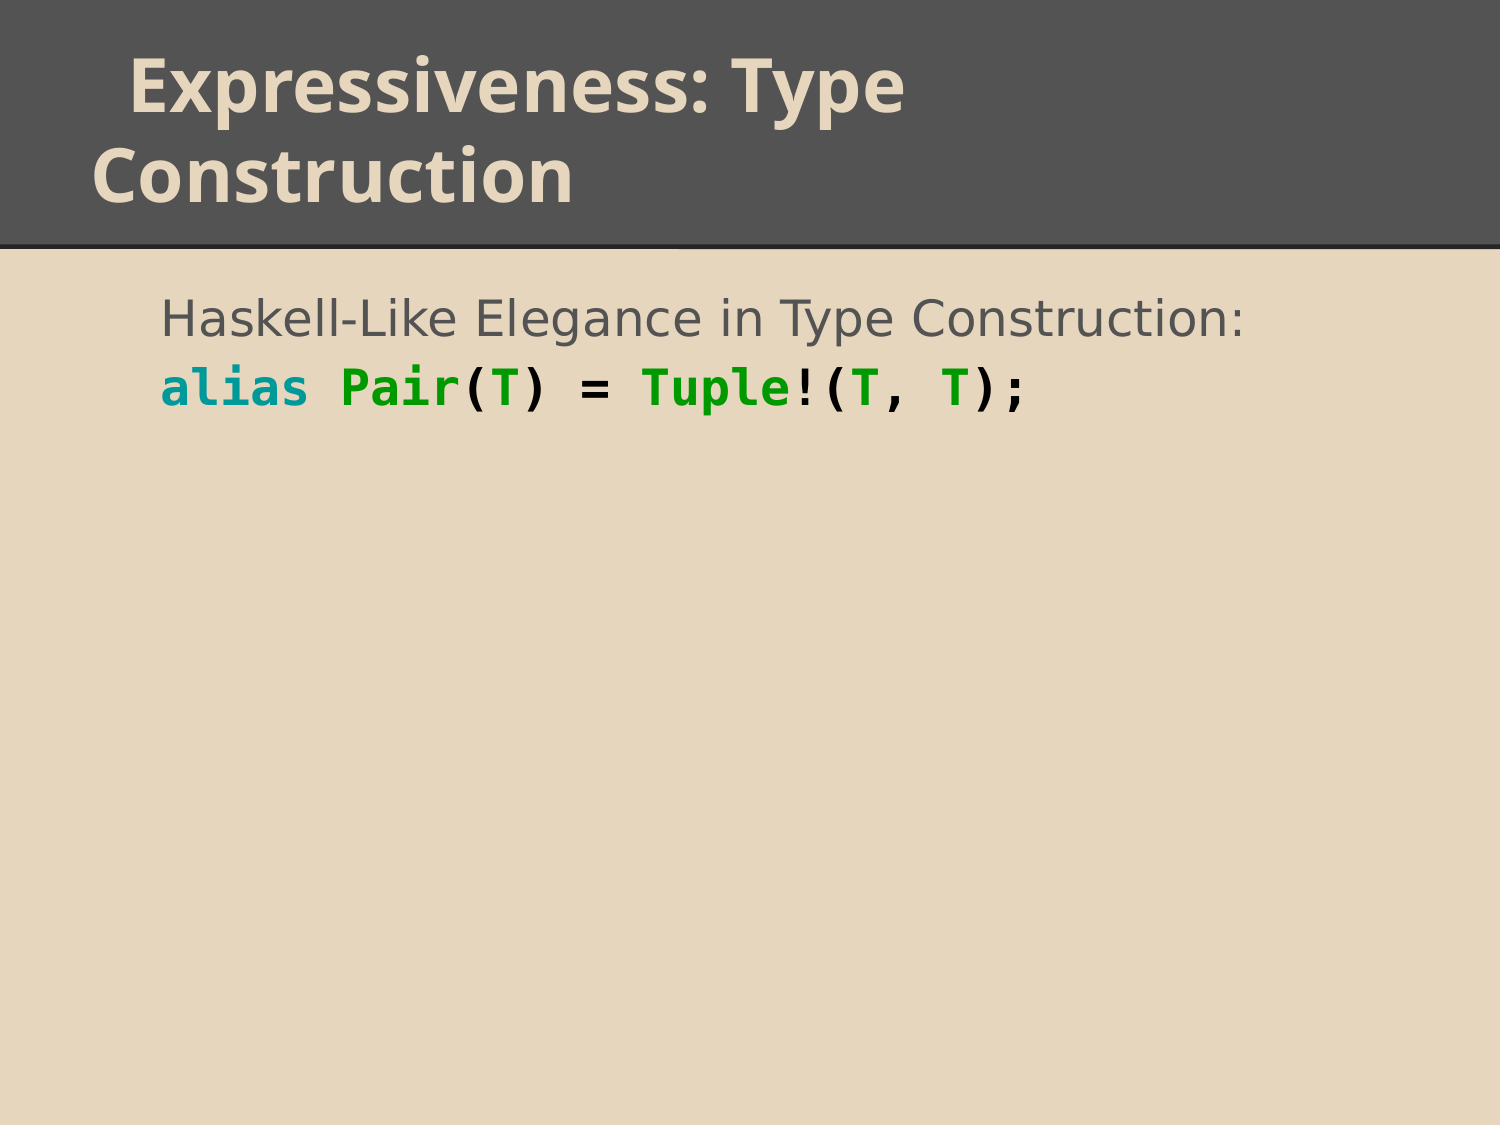

# Expressiveness: Type Construction
Haskell-Like Elegance in Type Construction:
alias Pair(T) = Tuple!(T, T);